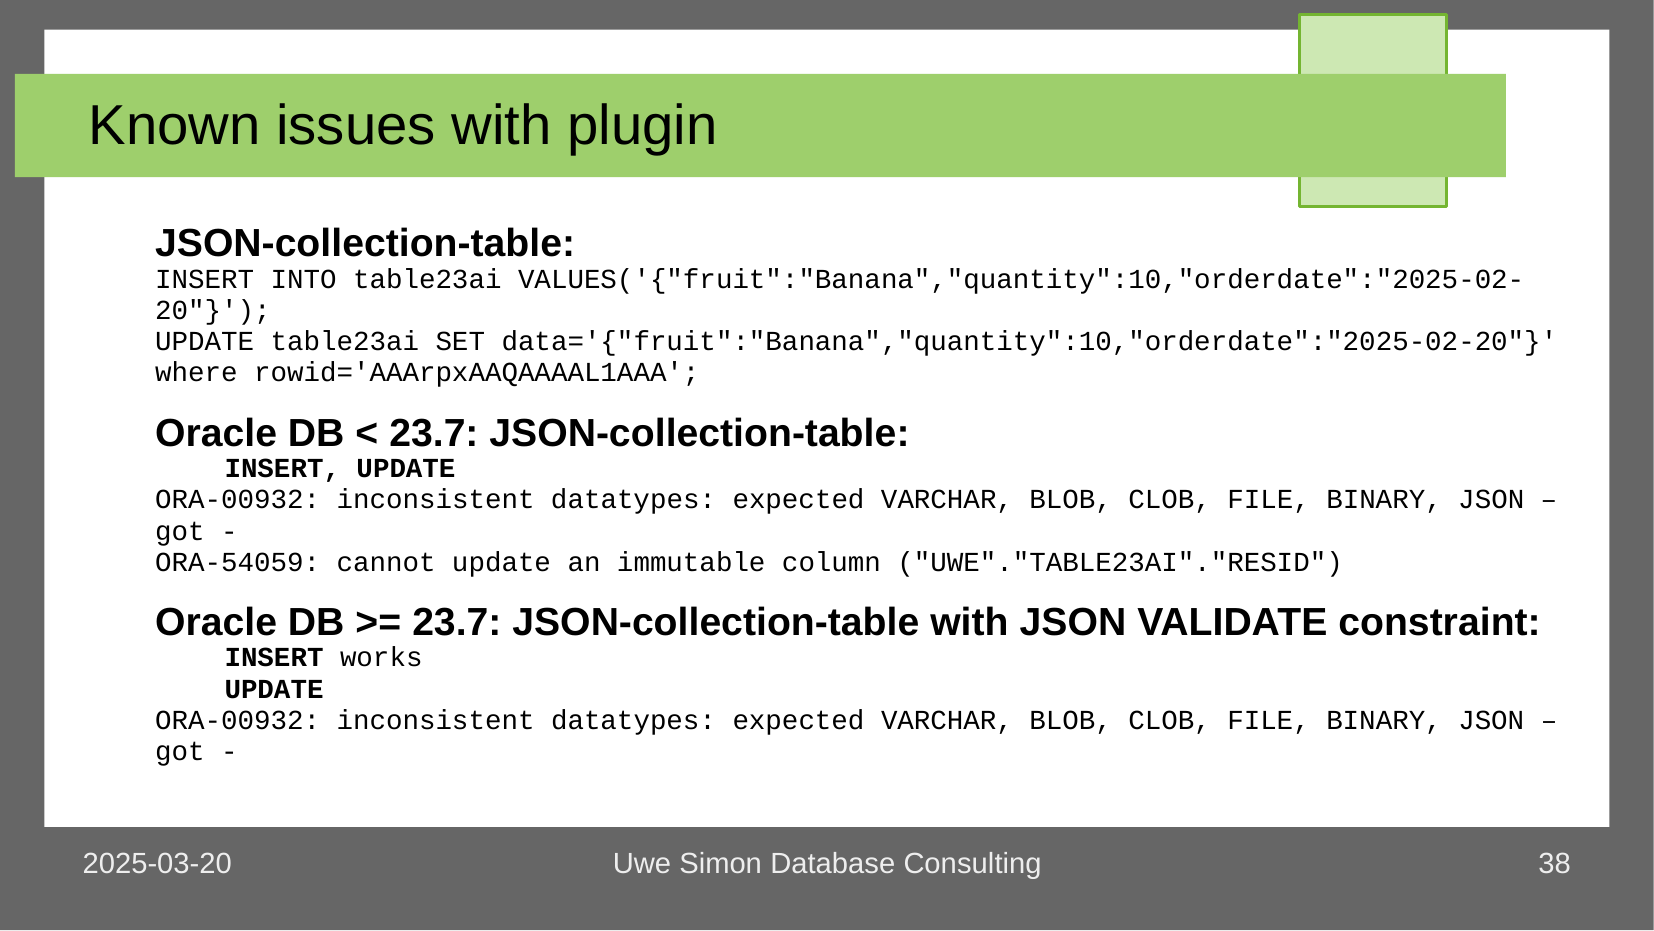

# Known issues with plugin
JSON-collection-table:
INSERT INTO table23ai VALUES('{"fruit":"Banana","quantity":10,"orderdate":"2025-02-20"}');
UPDATE table23ai SET data='{"fruit":"Banana","quantity":10,"orderdate":"2025-02-20"}'
where rowid='AAArpxAAQAAAAL1AAA';
Oracle DB < 23.7: JSON-collection-table:
	INSERT, UPDATE
ORA-00932: inconsistent datatypes: expected VARCHAR, BLOB, CLOB, FILE, BINARY, JSON – got -
ORA-54059: cannot update an immutable column ("UWE"."TABLE23AI"."RESID")
Oracle DB >= 23.7: JSON-collection-table with JSON VALIDATE constraint:
	INSERT works
	UPDATE
ORA-00932: inconsistent datatypes: expected VARCHAR, BLOB, CLOB, FILE, BINARY, JSON – got -
2024-04-24
Uwe Simon Database Consulting
38